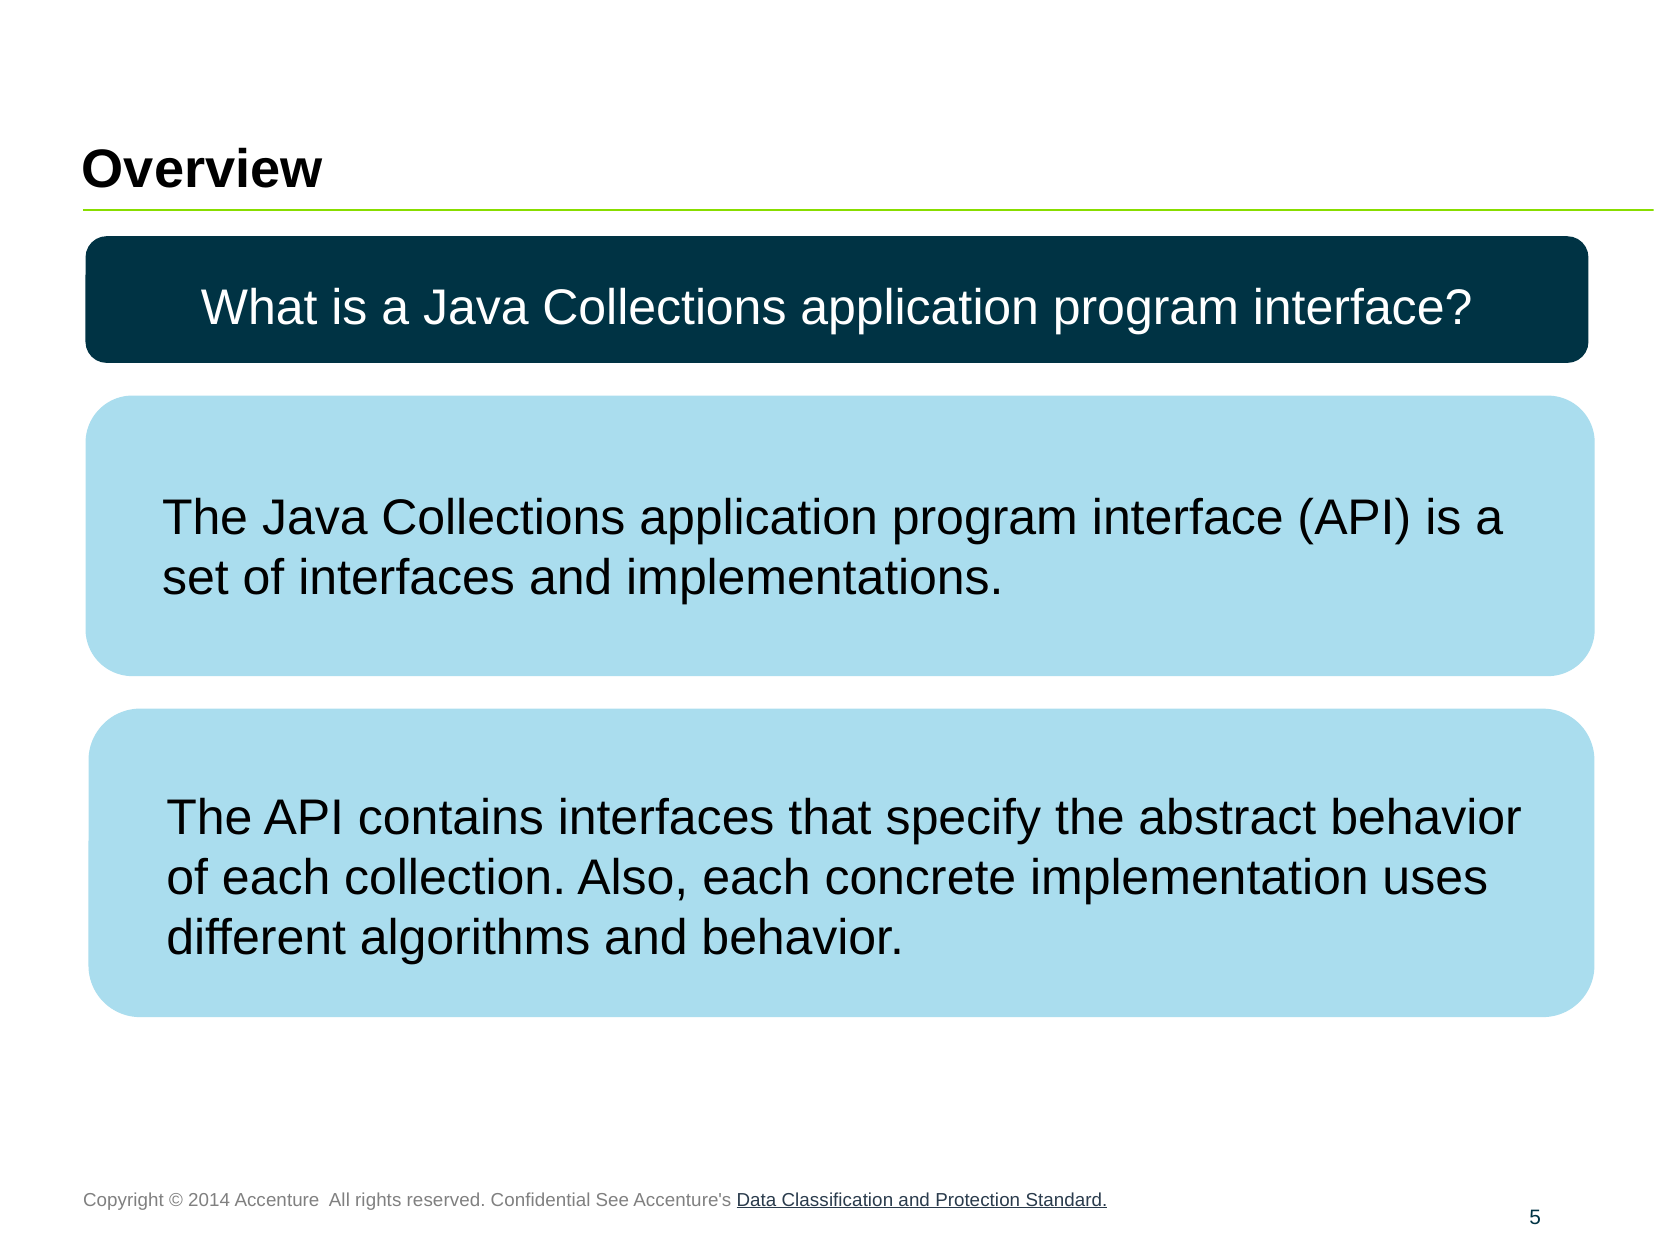

# Overview
What is a Java Collections application program interface?
The Java Collections application program interface (API) is a set of interfaces and implementations.
The API contains interfaces that specify the abstract behavior of each collection. Also, each concrete implementation uses different algorithms and behavior.
5